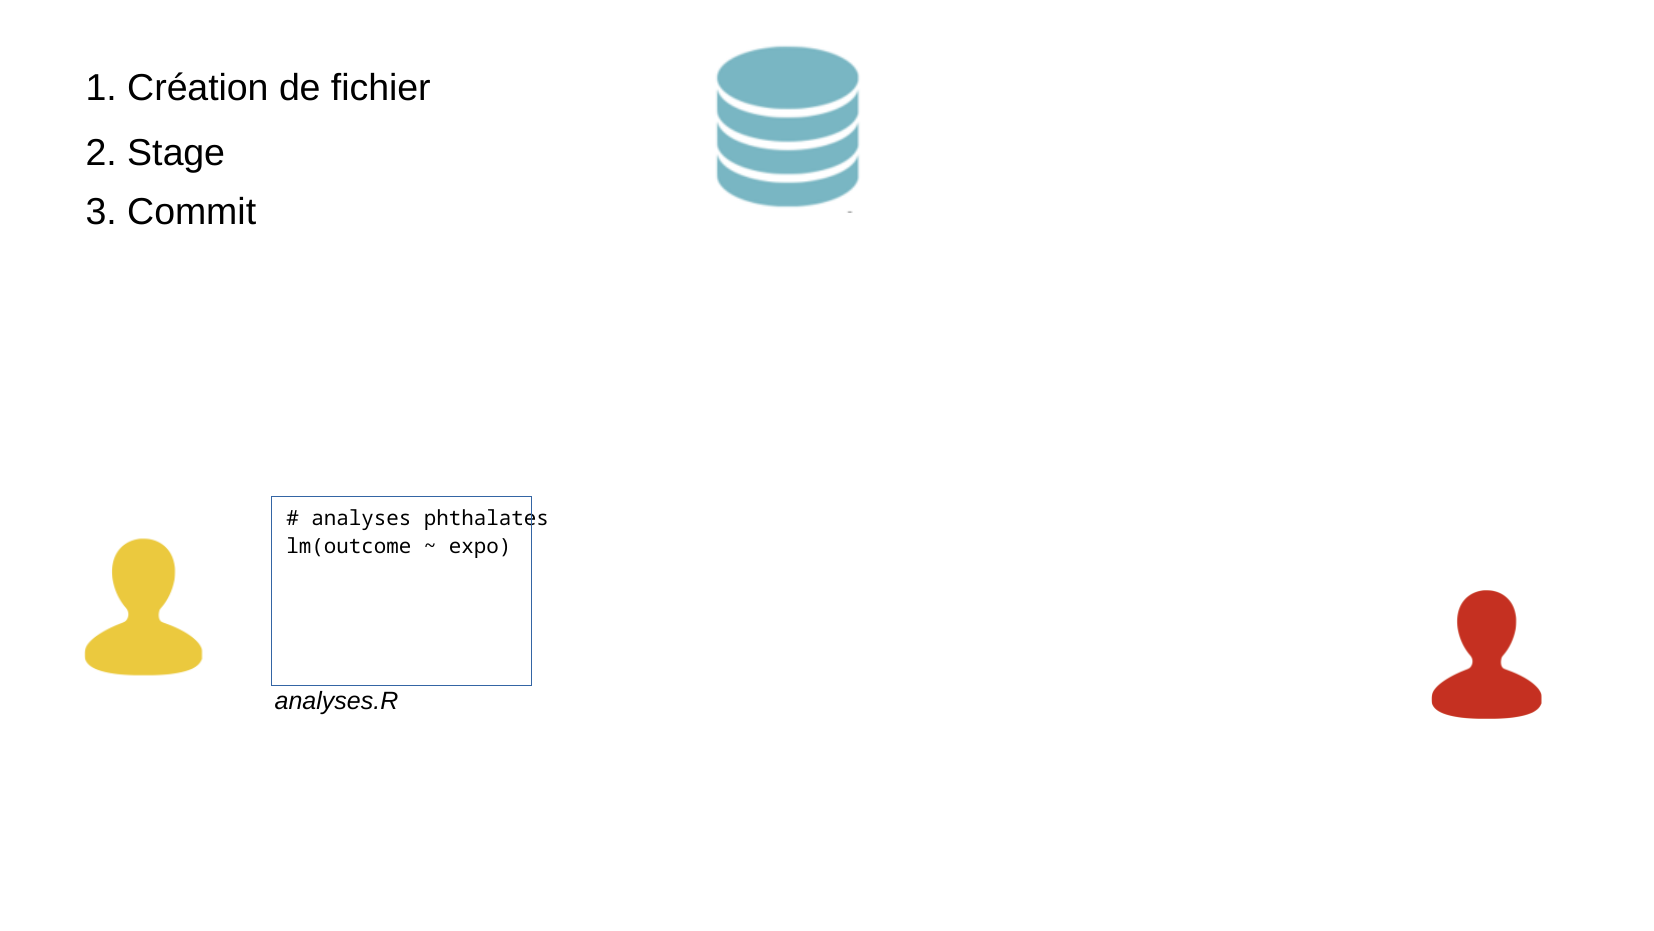

1. Création de fichier
2. Stage
3. Commit
# analyses phthalates
lm(outcome ~ expo)
analyses.R